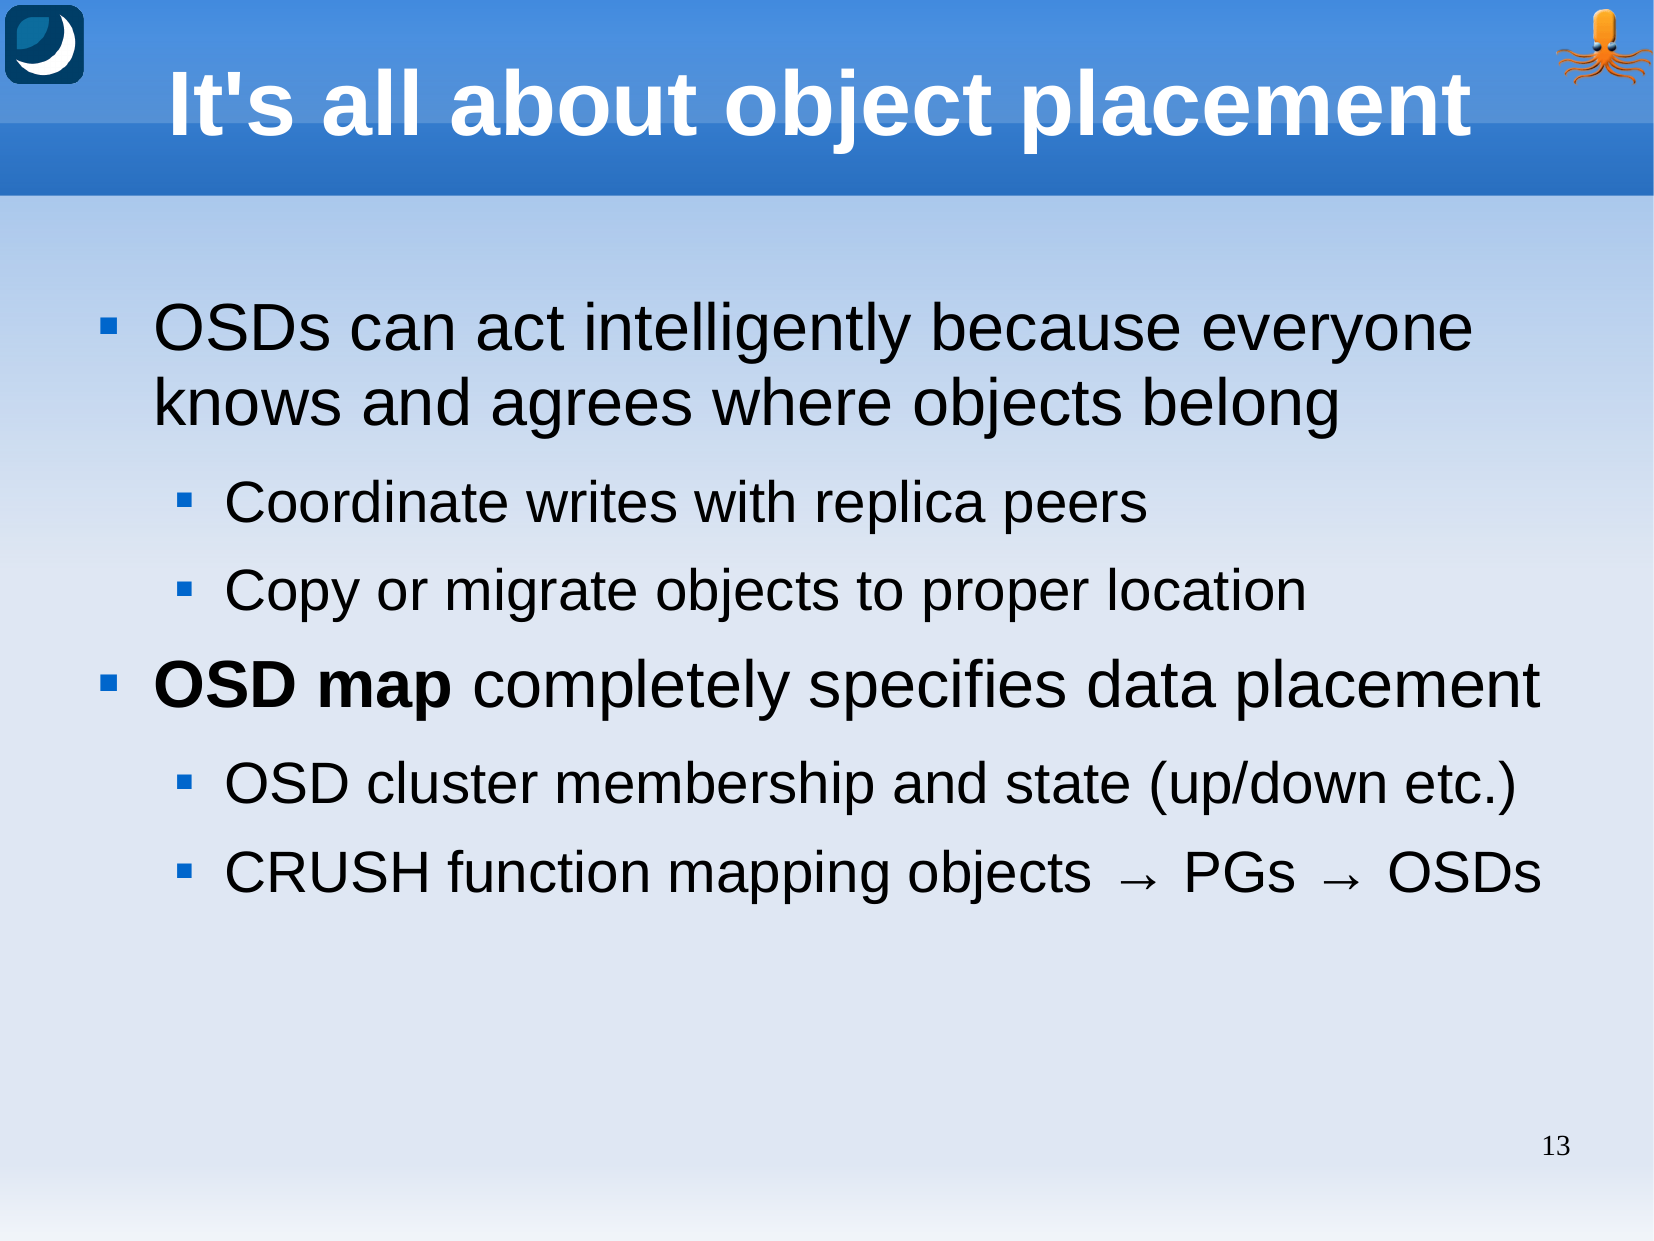

# It's all about object placement
OSDs can act intelligently because everyone knows and agrees where objects belong
Coordinate writes with replica peers
Copy or migrate objects to proper location
OSD map completely specifies data placement
OSD cluster membership and state (up/down etc.)
CRUSH function mapping objects → PGs → OSDs
13